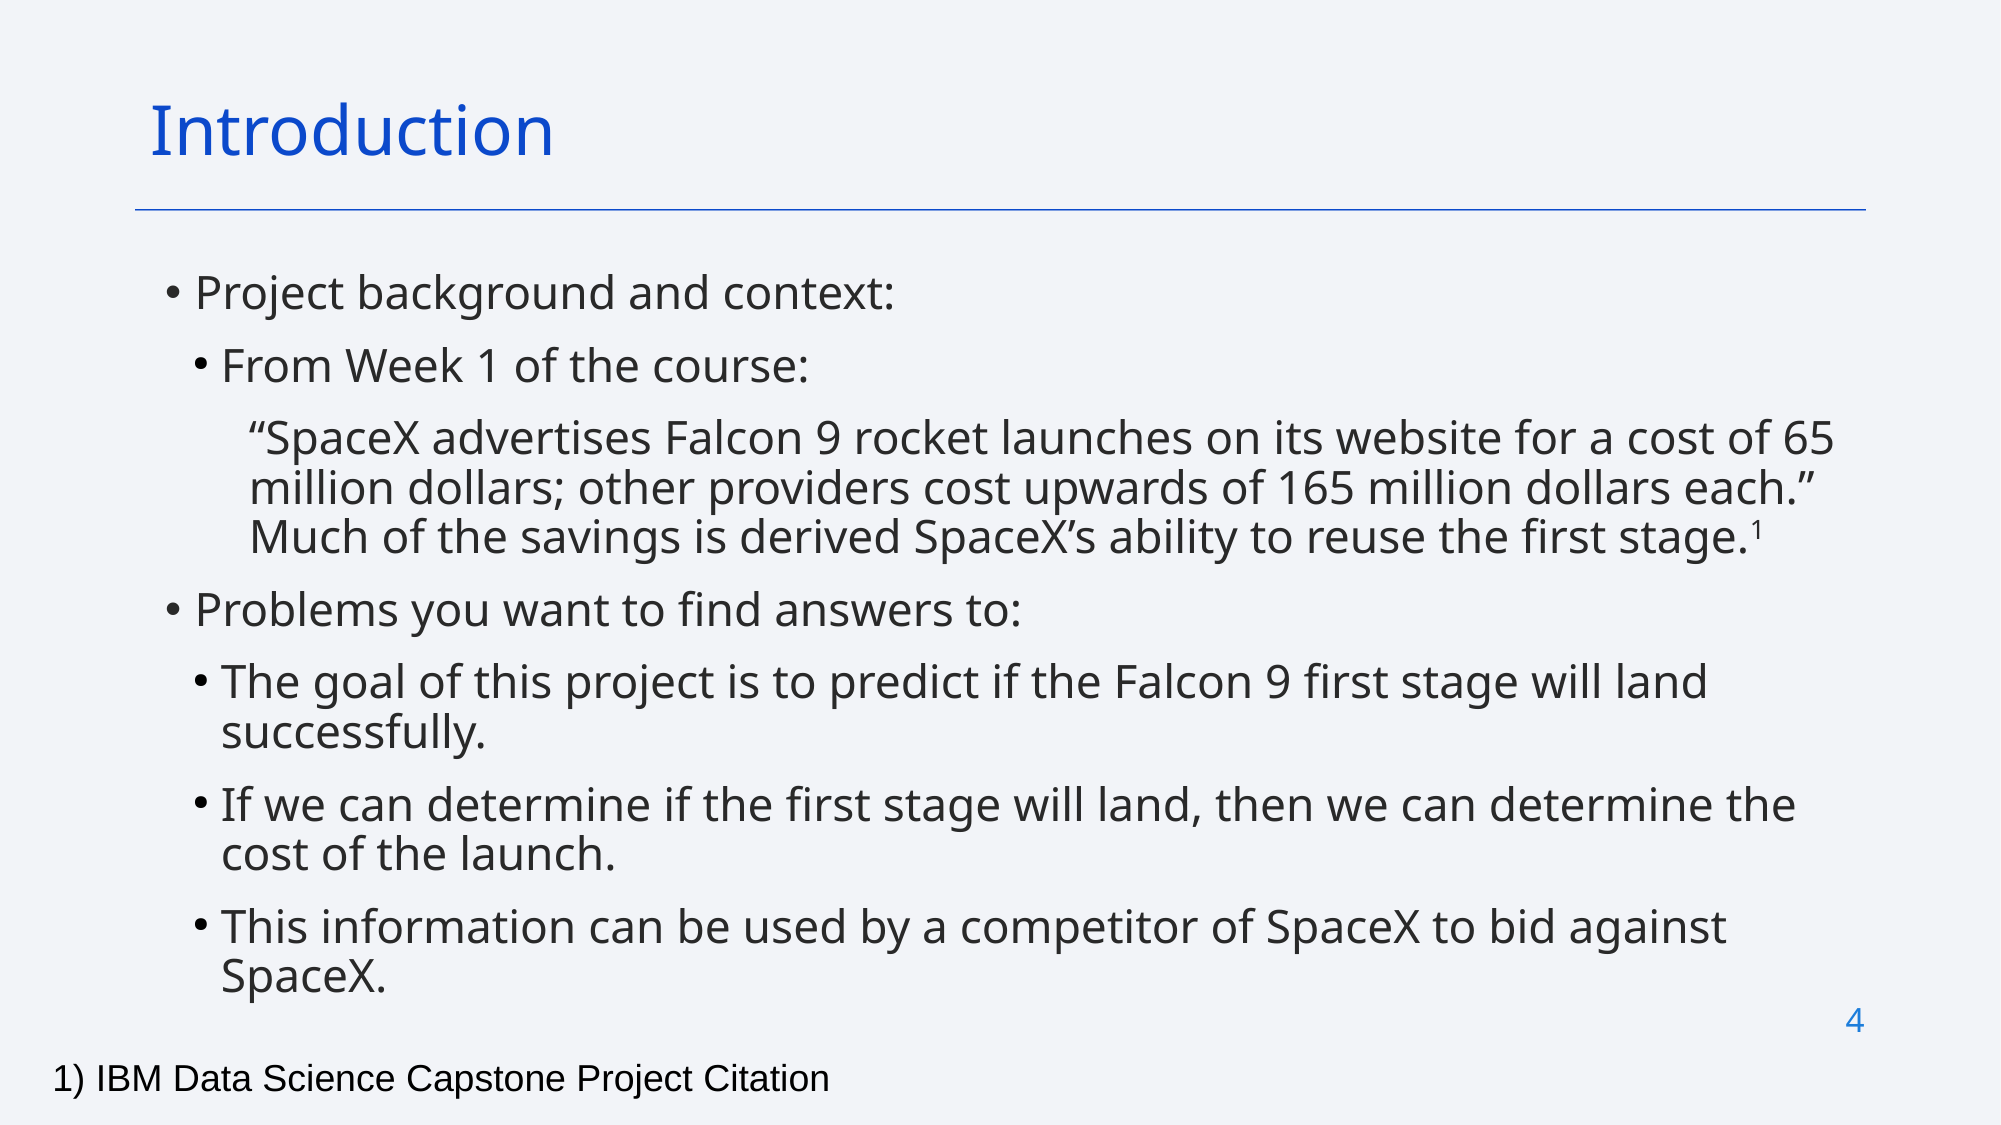

Introduction
Project background and context:
From Week 1 of the course:
“SpaceX advertises Falcon 9 rocket launches on its website for a cost of 65 million dollars; other providers cost upwards of 165 million dollars each.” Much of the savings is derived SpaceX’s ability to reuse the first stage.1
Problems you want to find answers to:
The goal of this project is to predict if the Falcon 9 first stage will land successfully.
If we can determine if the first stage will land, then we can determine the cost of the launch.
This information can be used by a competitor of SpaceX to bid against SpaceX.
1) IBM Data Science Capstone Project Citation